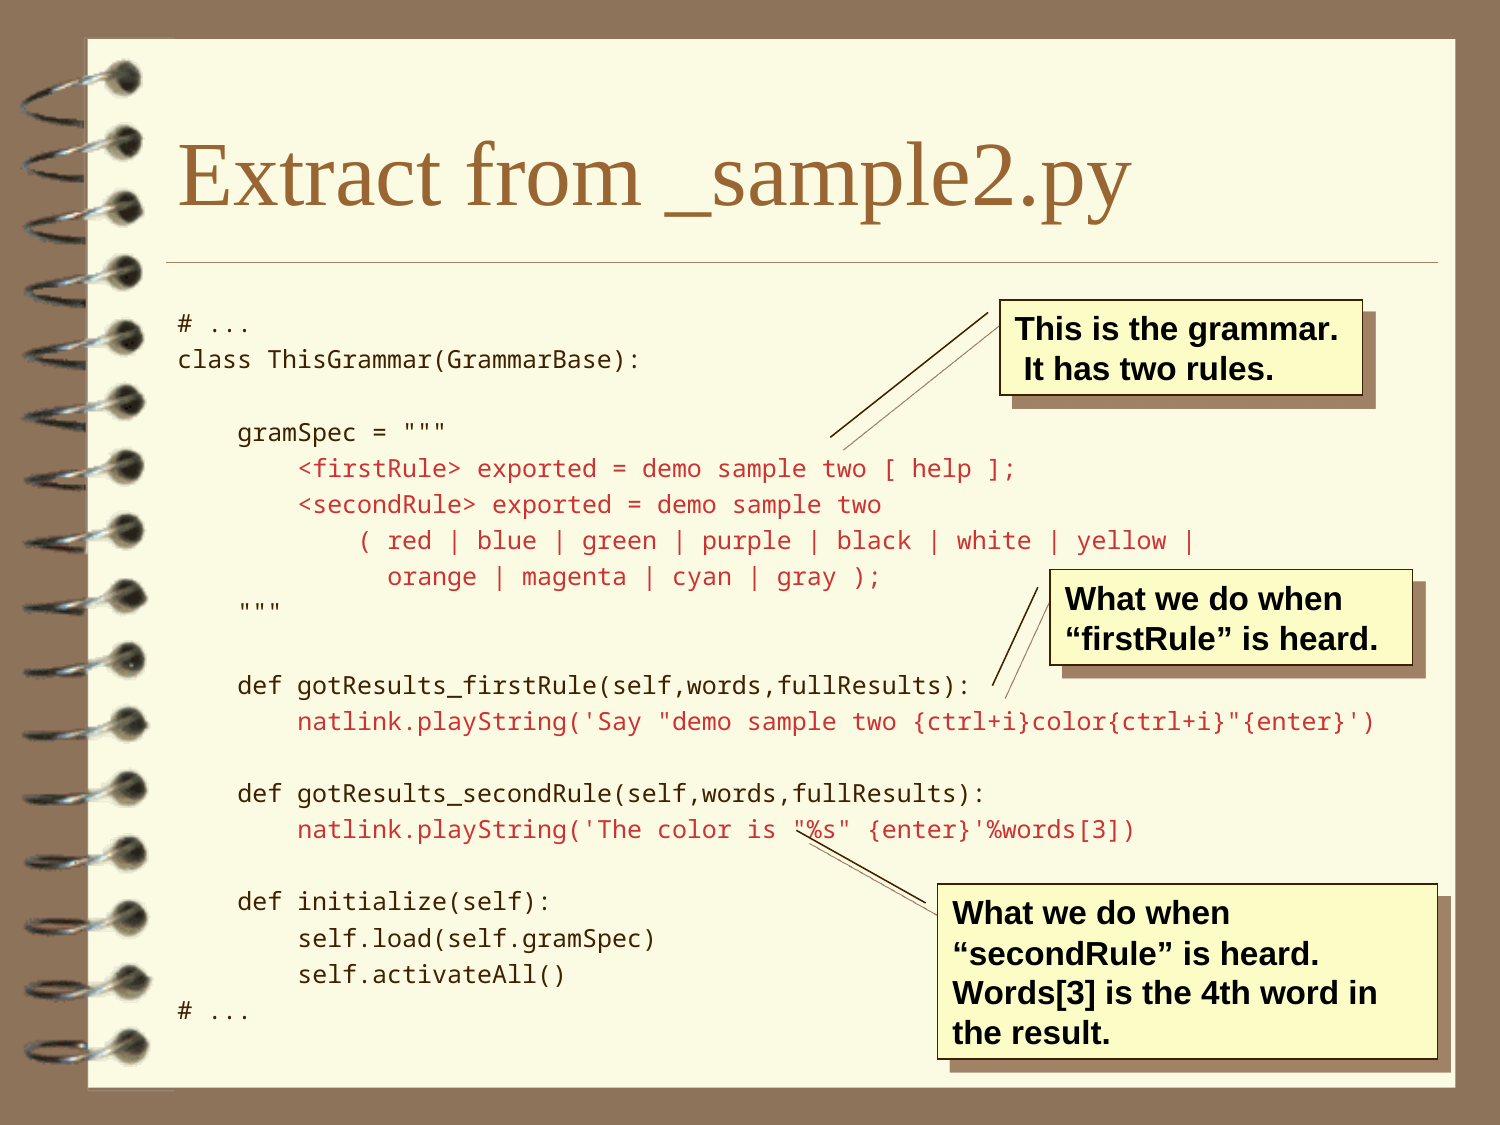

# Extract from _sample2.py
# ...
class ThisGrammar(GrammarBase):
 gramSpec = """
 <firstRule> exported = demo sample two [ help ];
 <secondRule> exported = demo sample two
 ( red | blue | green | purple | black | white | yellow |
 orange | magenta | cyan | gray );
 """
 def gotResults_firstRule(self,words,fullResults):
 natlink.playString('Say "demo sample two {ctrl+i}color{ctrl+i}"{enter}')
 def gotResults_secondRule(self,words,fullResults):
 natlink.playString('The color is "%s" {enter}'%words[3])
 def initialize(self):
 self.load(self.gramSpec)
 self.activateAll()
# ...
This is the grammar. It has two rules.
What we do when “firstRule” is heard.
What we do when “secondRule” is heard. Words[3] is the 4th word in the result.
17